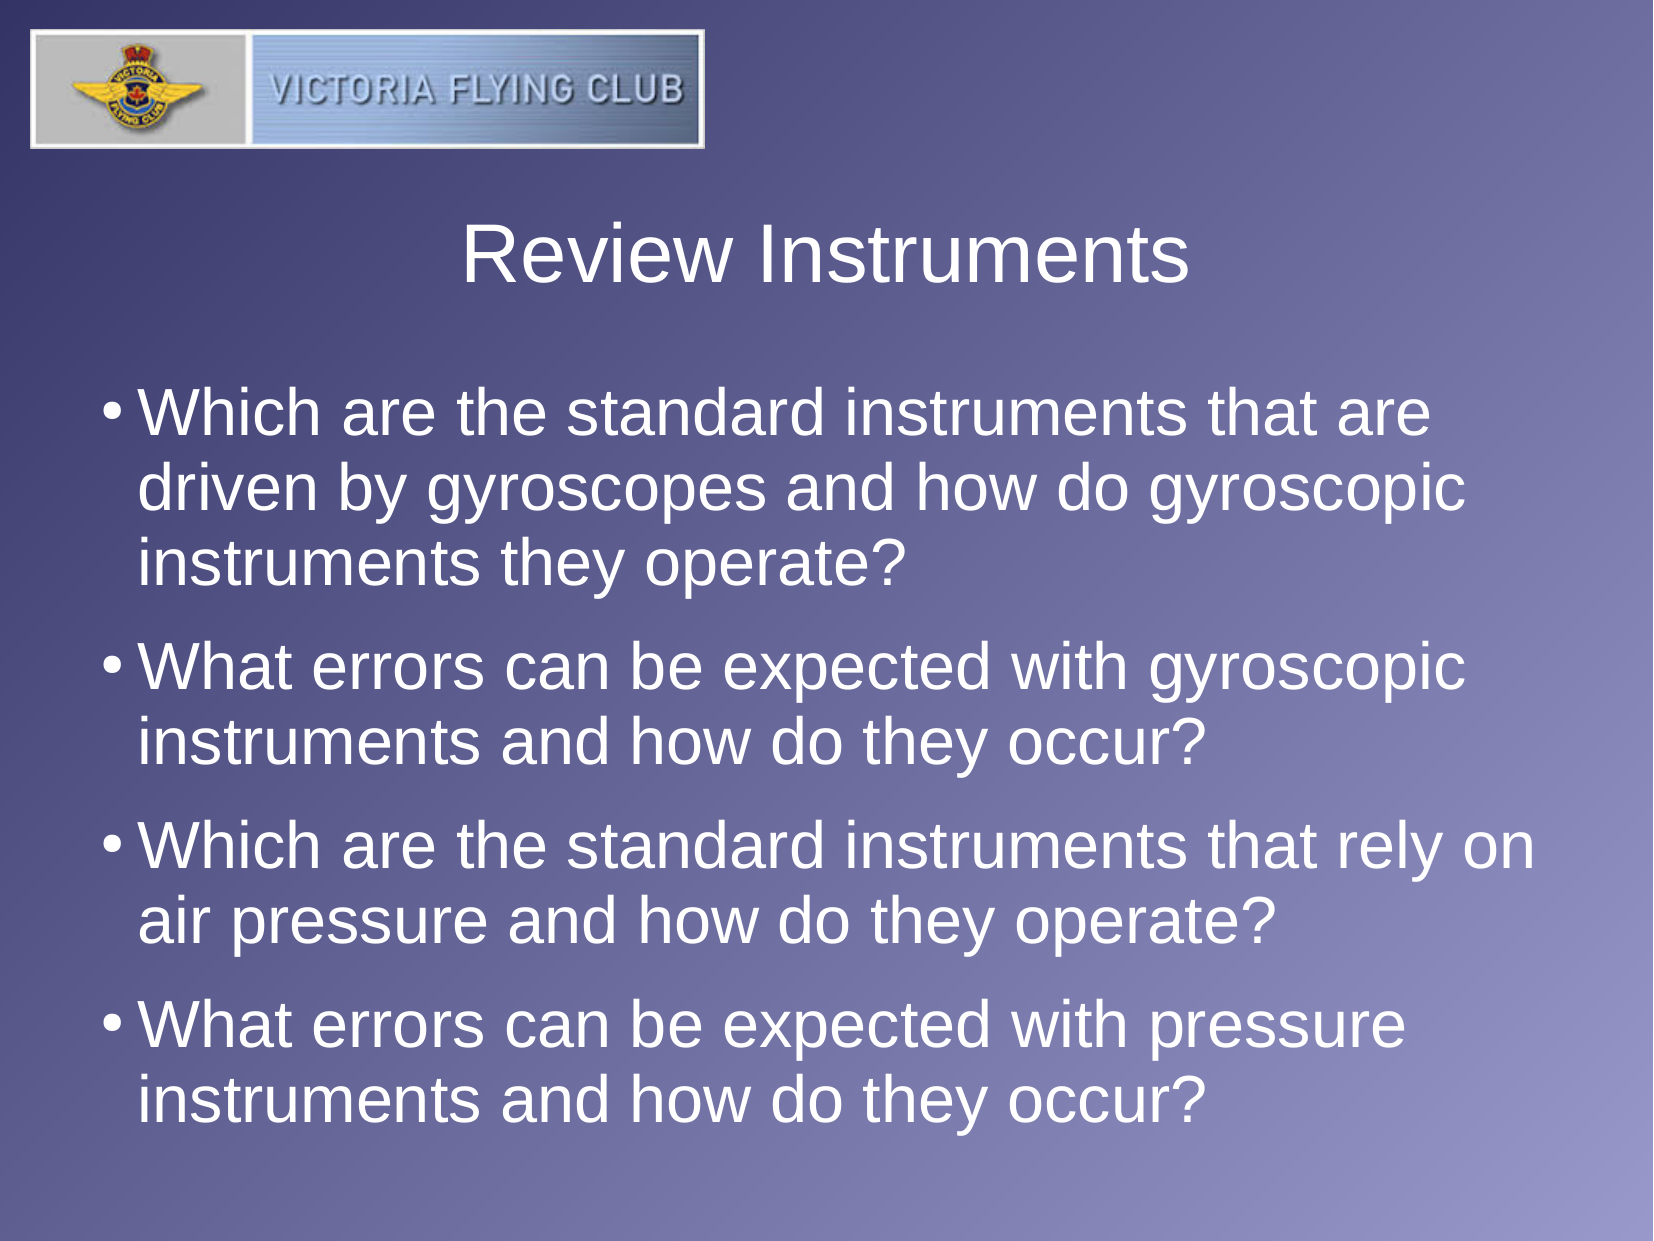

# Review Instruments
Which are the standard instruments that are driven by gyroscopes and how do gyroscopic instruments they operate?
What errors can be expected with gyroscopic instruments and how do they occur?
Which are the standard instruments that rely on air pressure and how do they operate?
What errors can be expected with pressure instruments and how do they occur?